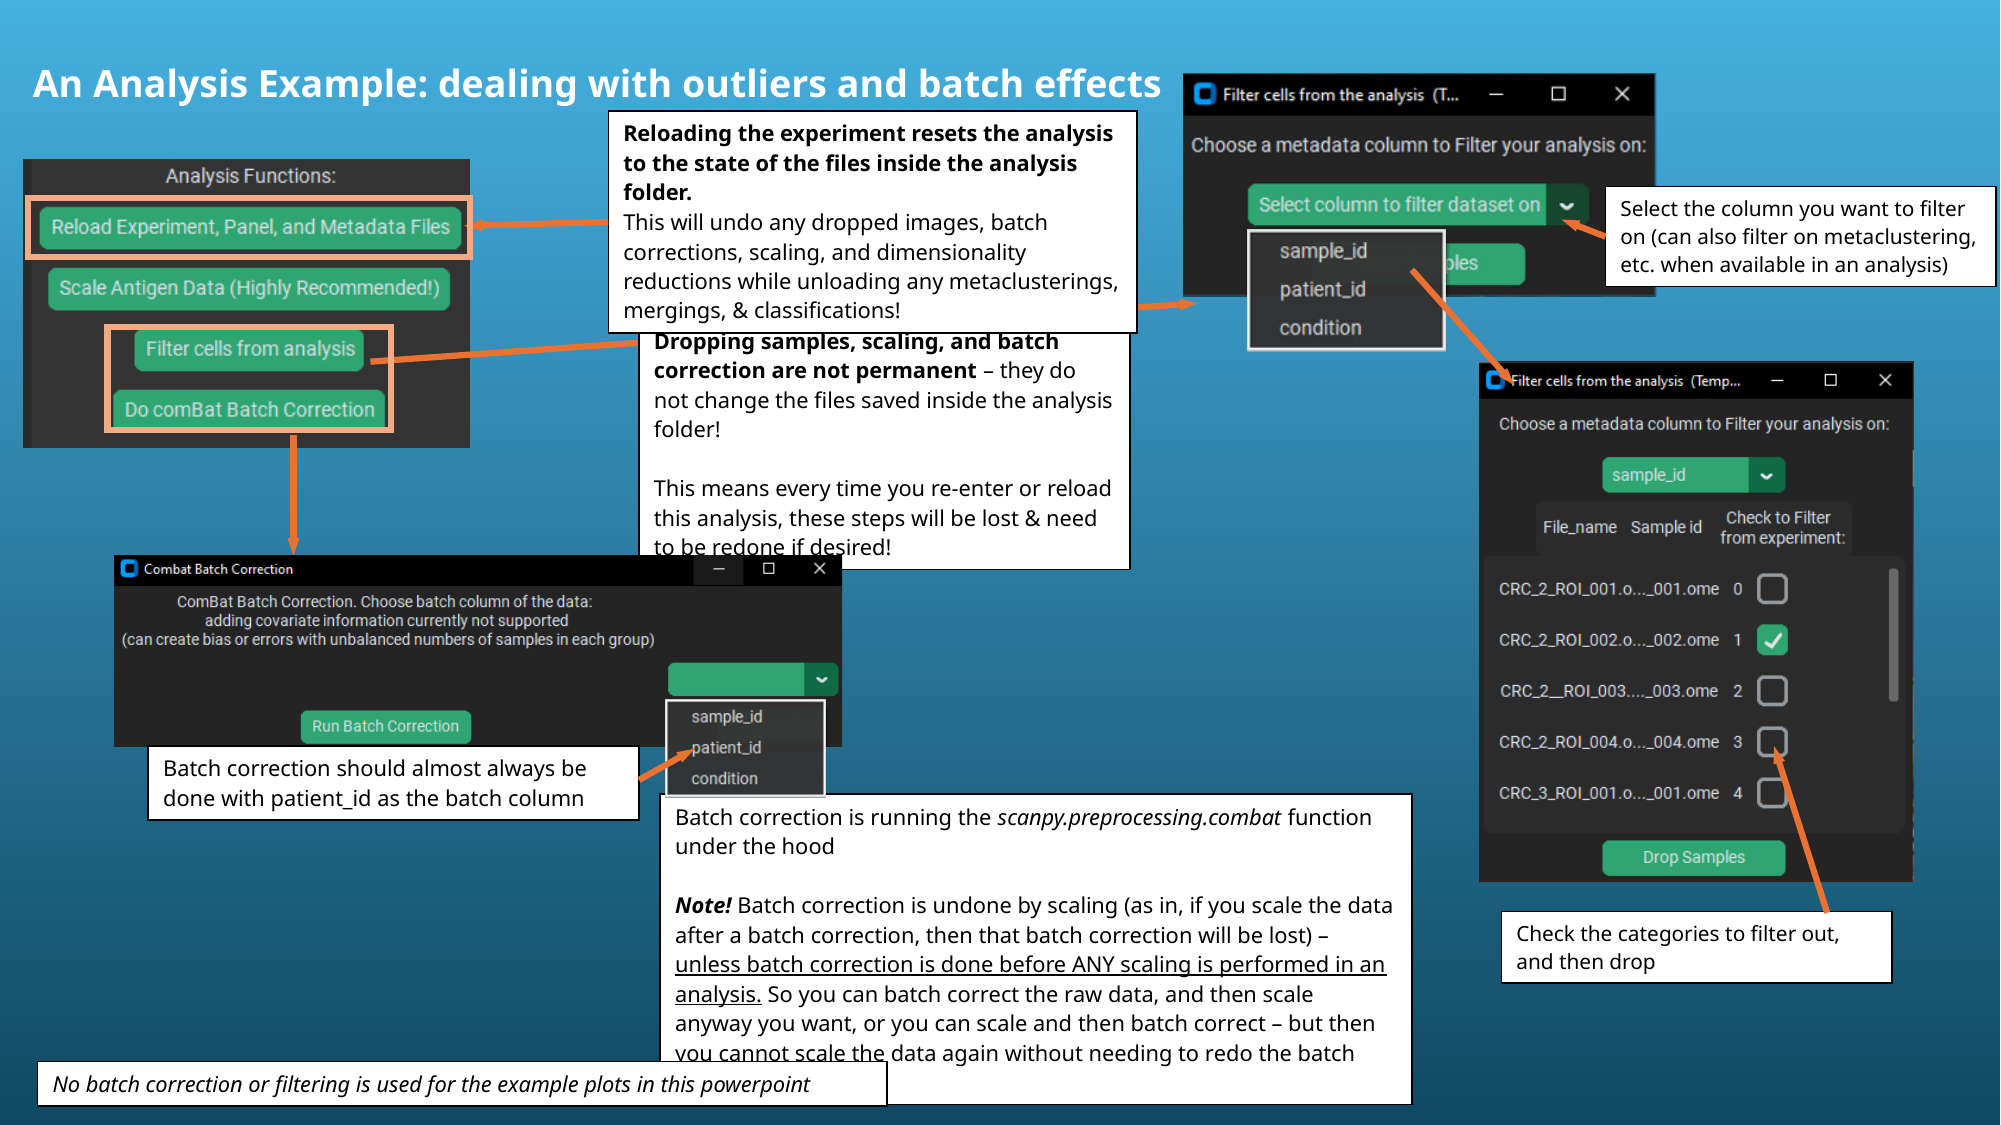

An Analysis Example: dealing with outliers and batch effects
Reloading the experiment resets the analysis to the state of the files inside the analysis folder.
This will undo any dropped images, batch corrections, scaling, and dimensionality reductions while unloading any metaclusterings, mergings, & classifications!
Select the column you want to filter on (can also filter on metaclustering, etc. when available in an analysis)
Dropping samples, scaling, and batch correction are not permanent – they do not change the files saved inside the analysis folder!
This means every time you re-enter or reload this analysis, these steps will be lost & need to be redone if desired!
Batch correction should almost always be done with patient_id as the batch column
Batch correction is running the scanpy.preprocessing.combat function under the hood
Note! Batch correction is undone by scaling (as in, if you scale the data after a batch correction, then that batch correction will be lost) – unless batch correction is done before ANY scaling is performed in an analysis. So you can batch correct the raw data, and then scale anyway you want, or you can scale and then batch correct – but then you cannot scale the data again without needing to redo the batch correction!
Check the categories to filter out, and then drop
No batch correction or filtering is used for the example plots in this powerpoint